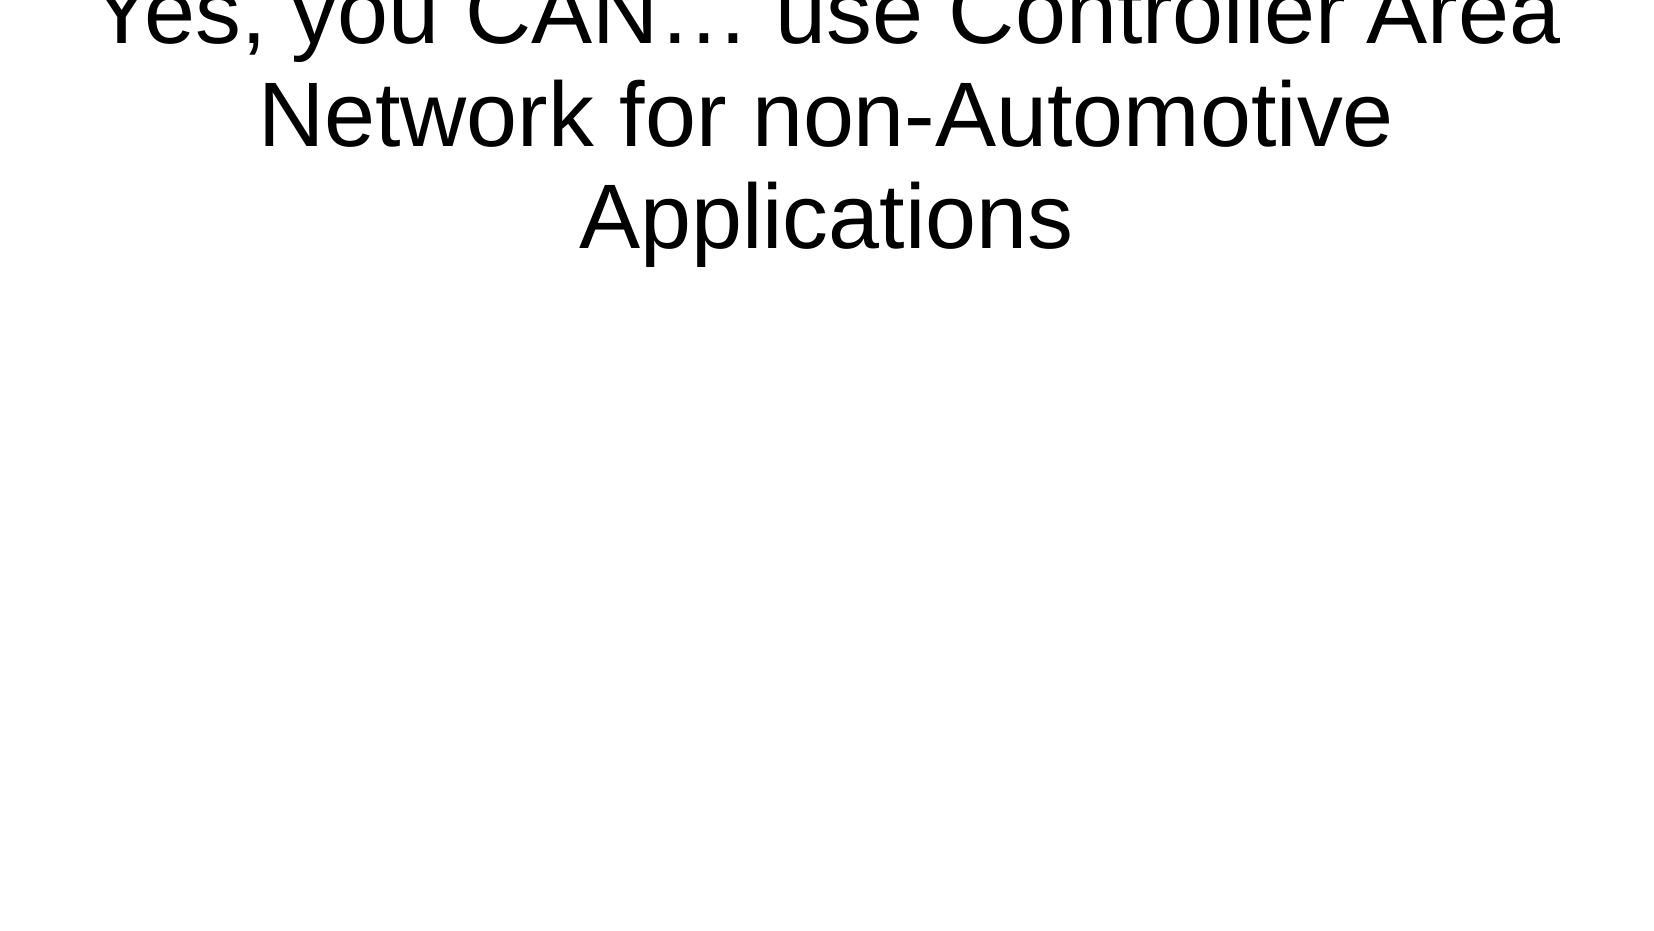

# Yes, you CAN… use Controller Area Network for non-Automotive Applications